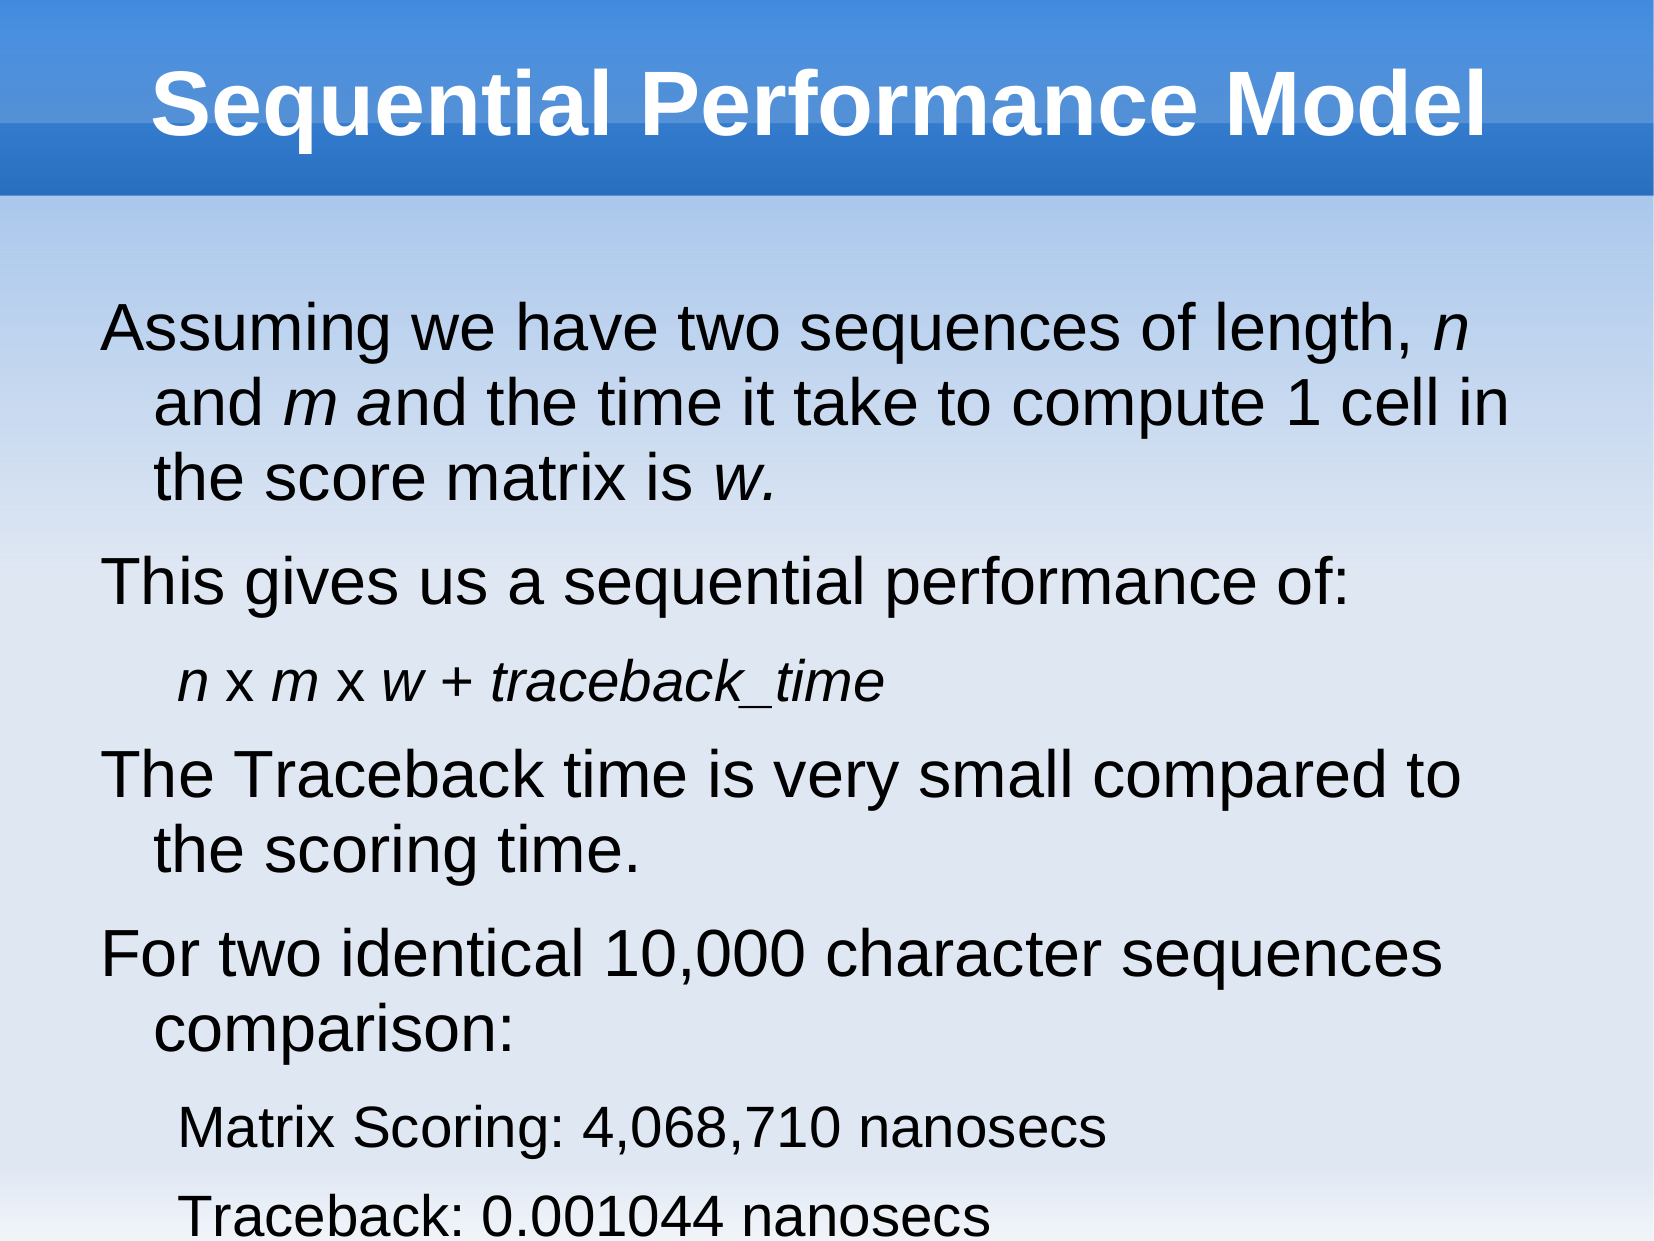

# Sequential Performance Model
Assuming we have two sequences of length, n and m and the time it take to compute 1 cell in the score matrix is w.
This gives us a sequential performance of:
n x m x w + traceback_time
The Traceback time is very small compared to the scoring time.
For two identical 10,000 character sequences comparison:
Matrix Scoring: 4,068,710 nanosecs
Traceback: 0.001044 nanosecs